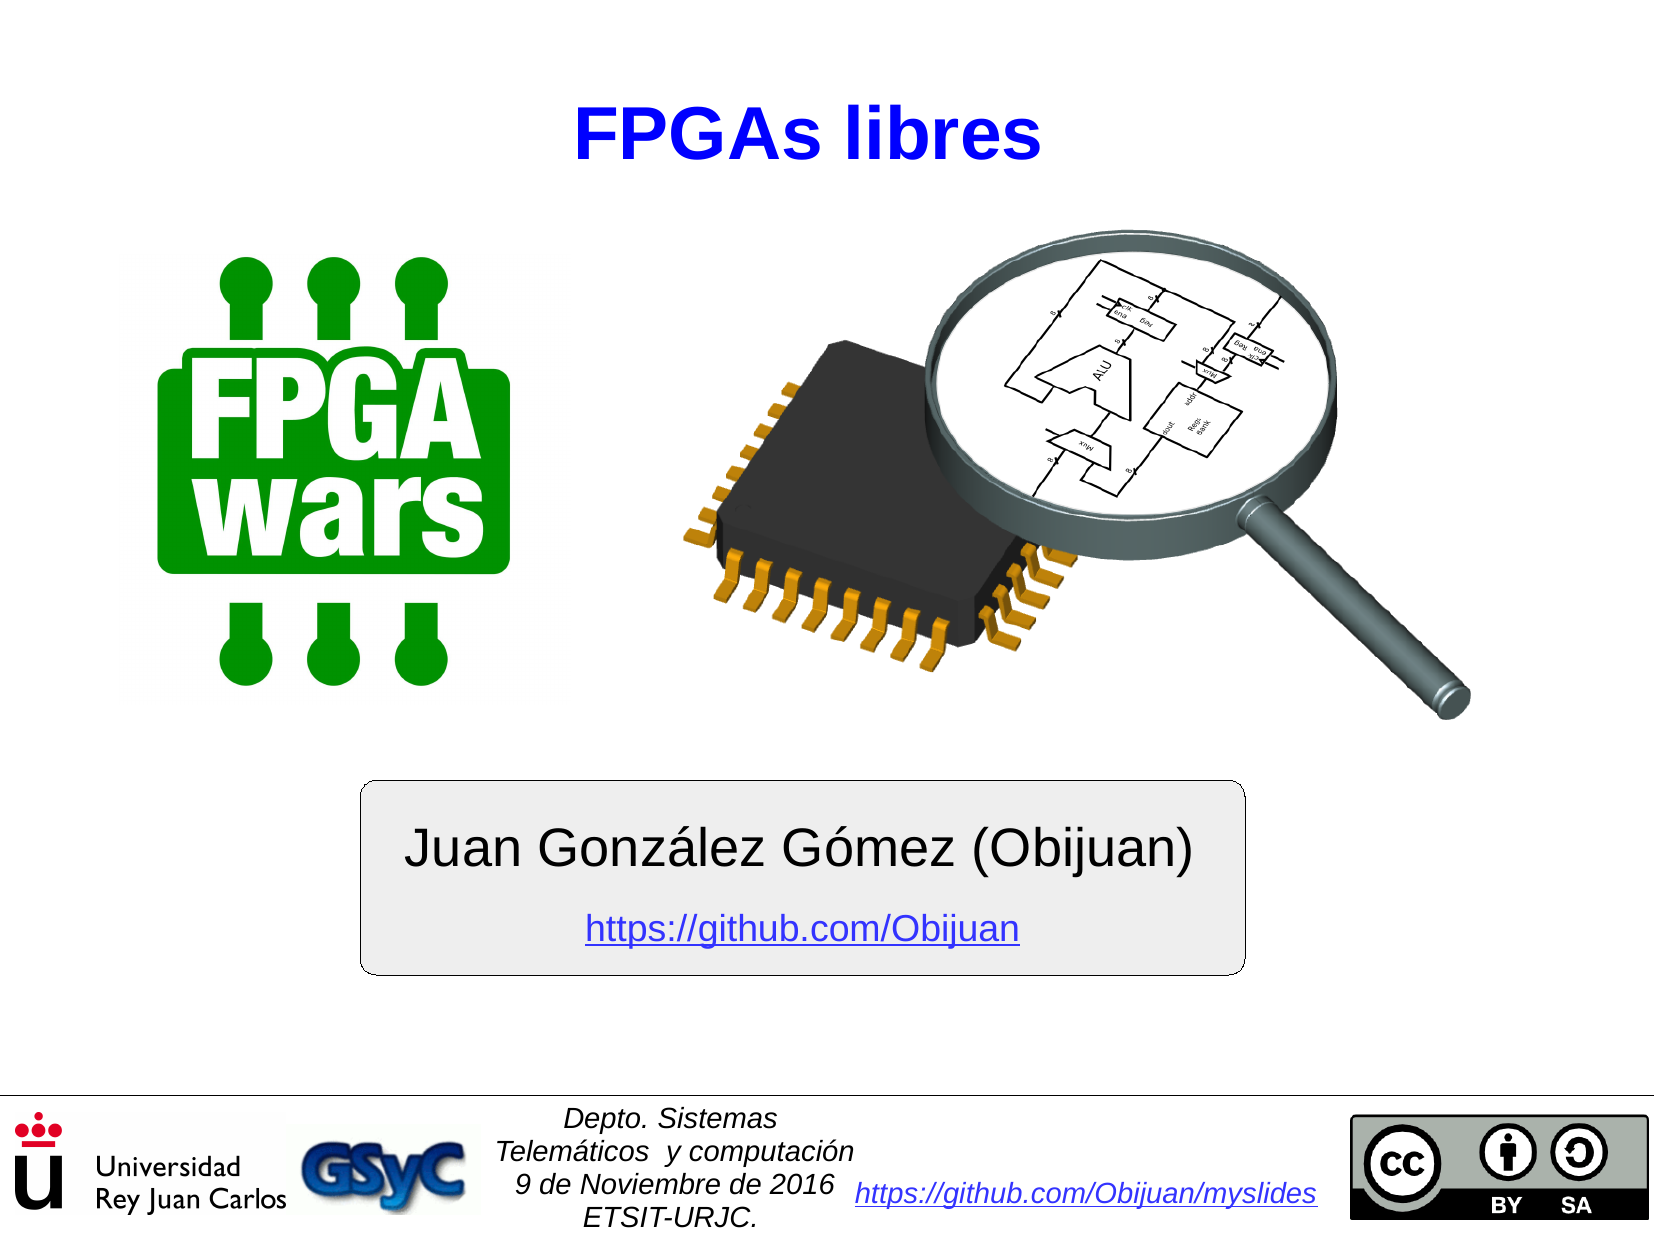

# FPGAs libres
Juan González Gómez (Obijuan)
https://github.com/Obijuan
Depto. Sistemas
Telemáticos y computación
9 de Noviembre de 2016
ETSIT-URJC.
https://github.com/Obijuan/myslides